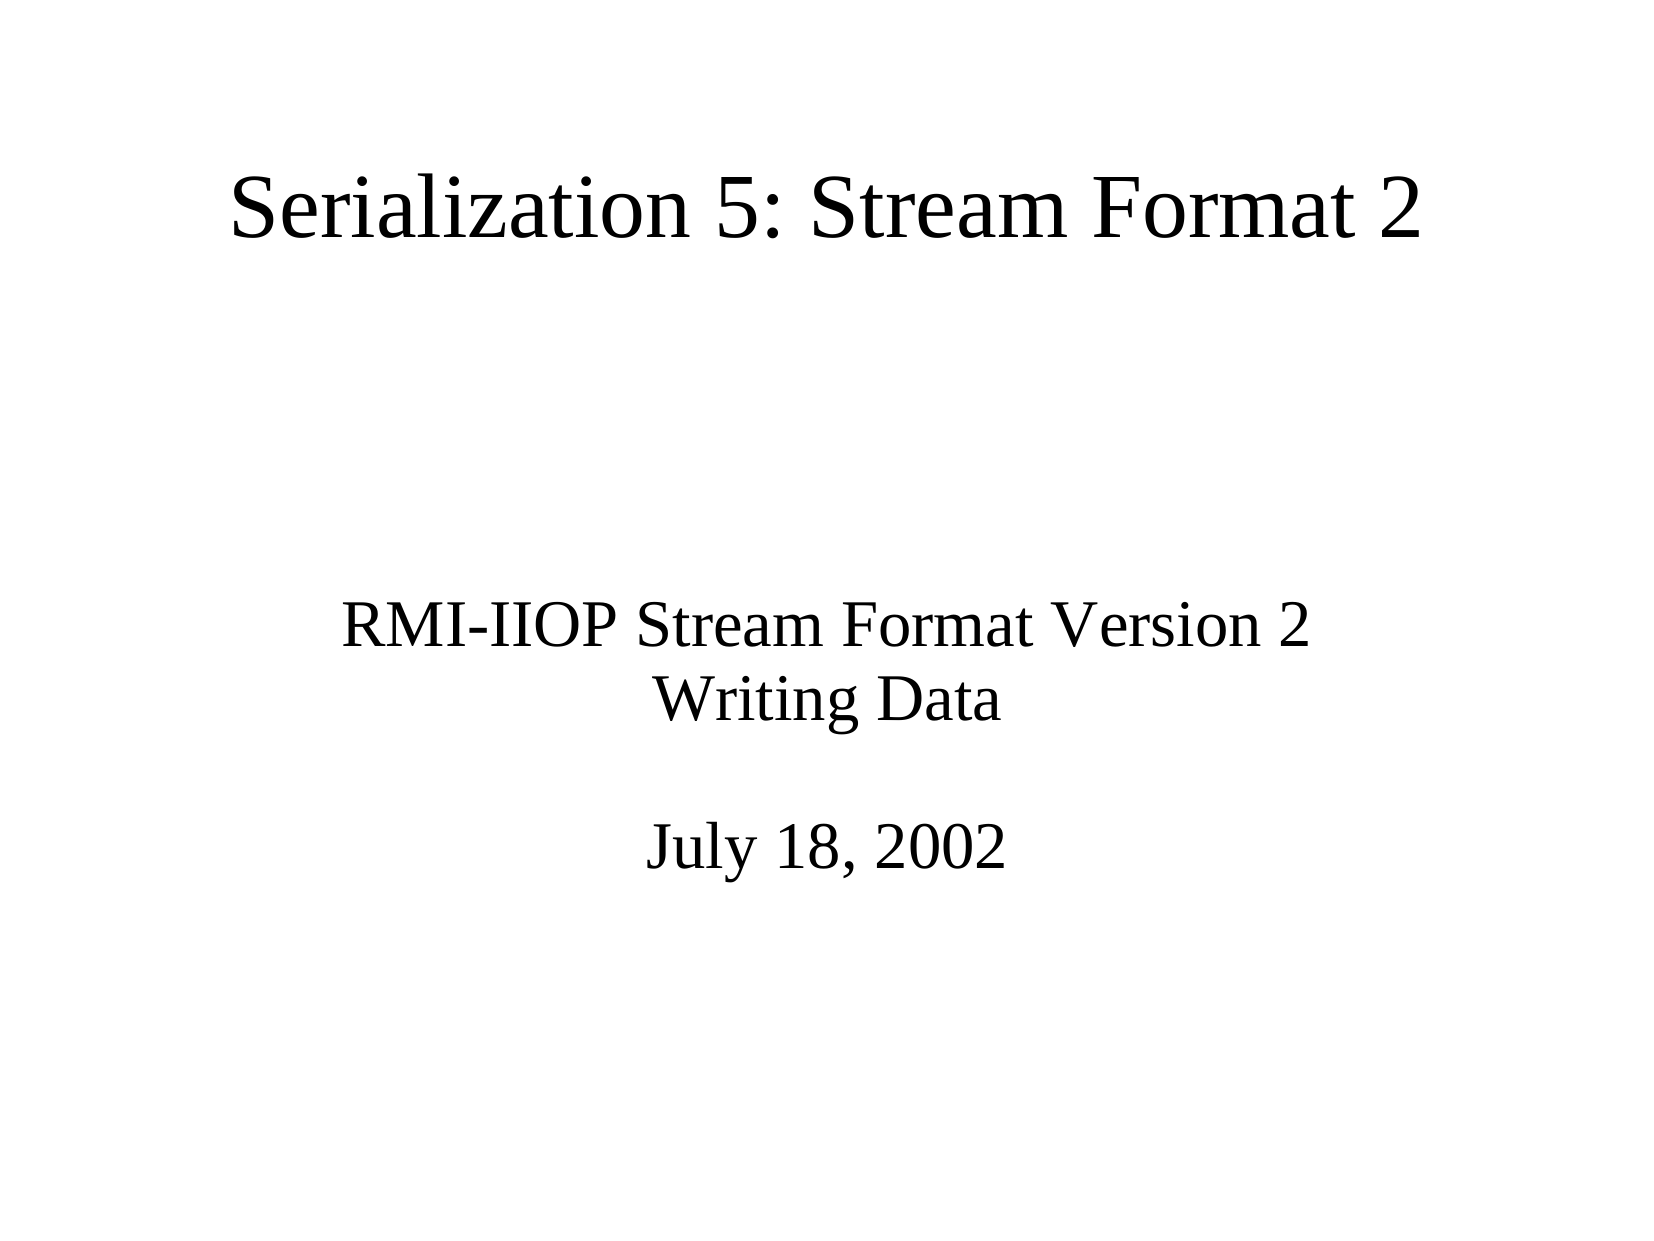

# Serialization 5: Stream Format 2
RMI-IIOP Stream Format Version 2
Writing Data
July 18, 2002